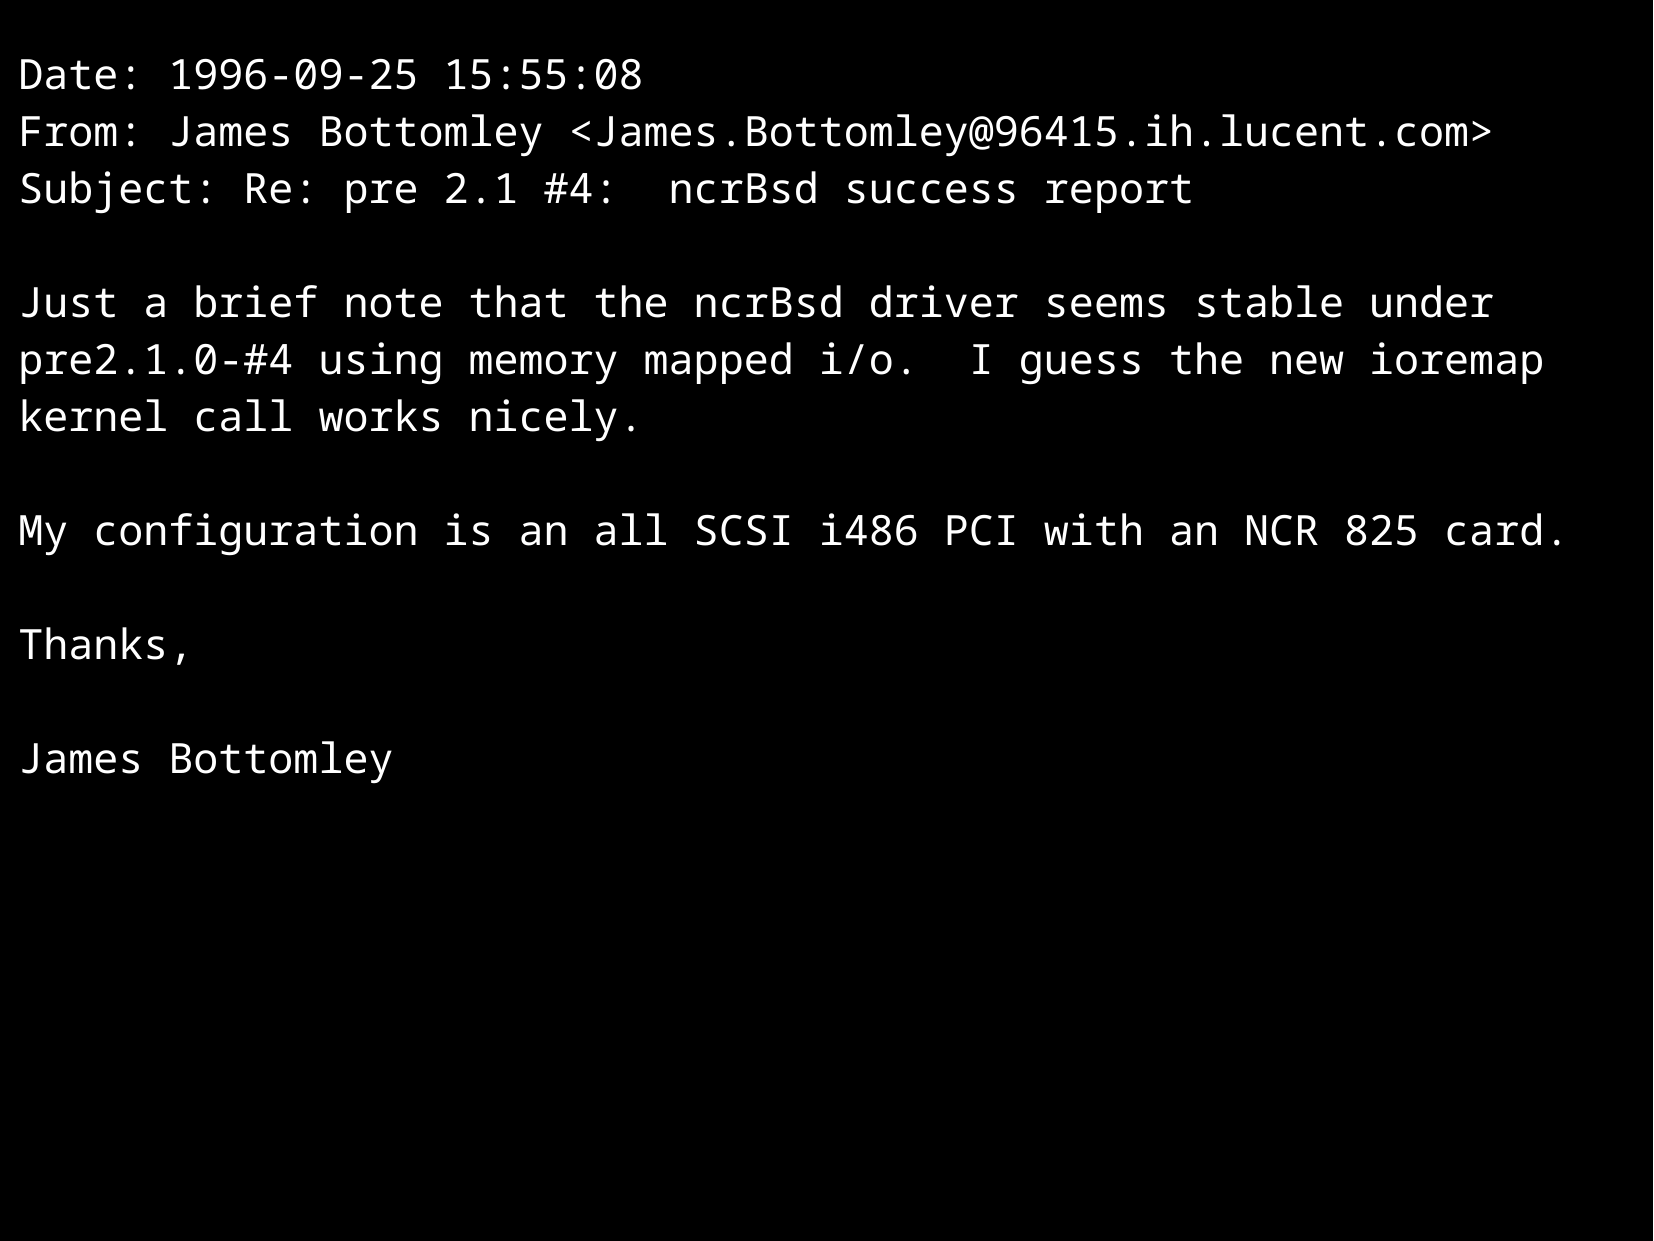

Date: 1996-09-25 15:55:08
From: James Bottomley <James.Bottomley@96415.ih.lucent.com>
Subject: Re: pre 2.1 #4: ncrBsd success report
Just a brief note that the ncrBsd driver seems stable under pre2.1.0-#4 using memory mapped i/o. I guess the new ioremap kernel call works nicely.
My configuration is an all SCSI i486 PCI with an NCR 825 card.
Thanks,
James Bottomley